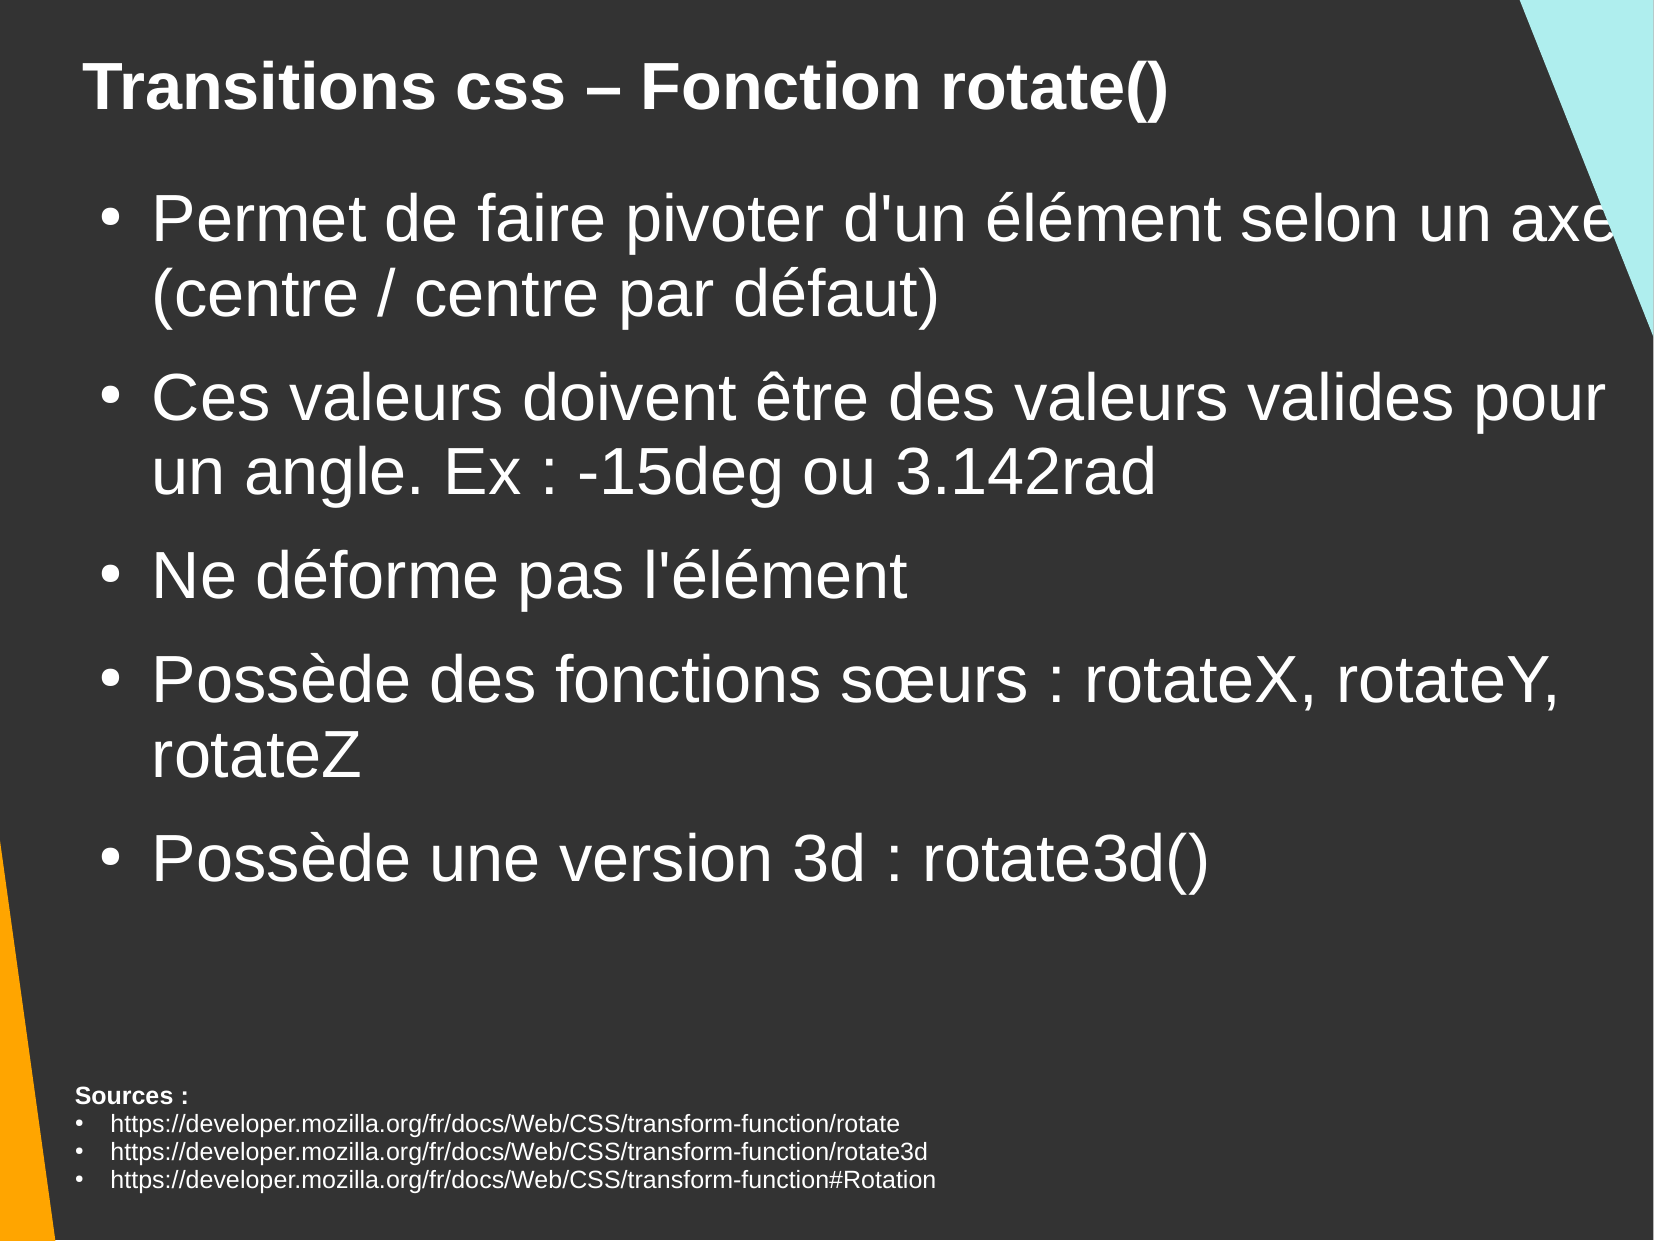

# Transitions css – Fonction rotate()
Permet de faire pivoter d'un élément selon un axe (centre / centre par défaut)
Ces valeurs doivent être des valeurs valides pour un angle. Ex : -15deg ou 3.142rad
Ne déforme pas l'élément
Possède des fonctions sœurs : rotateX, rotateY, rotateZ
Possède une version 3d : rotate3d()
Sources :
https://developer.mozilla.org/fr/docs/Web/CSS/transform-function/rotate
https://developer.mozilla.org/fr/docs/Web/CSS/transform-function/rotate3d
https://developer.mozilla.org/fr/docs/Web/CSS/transform-function#Rotation